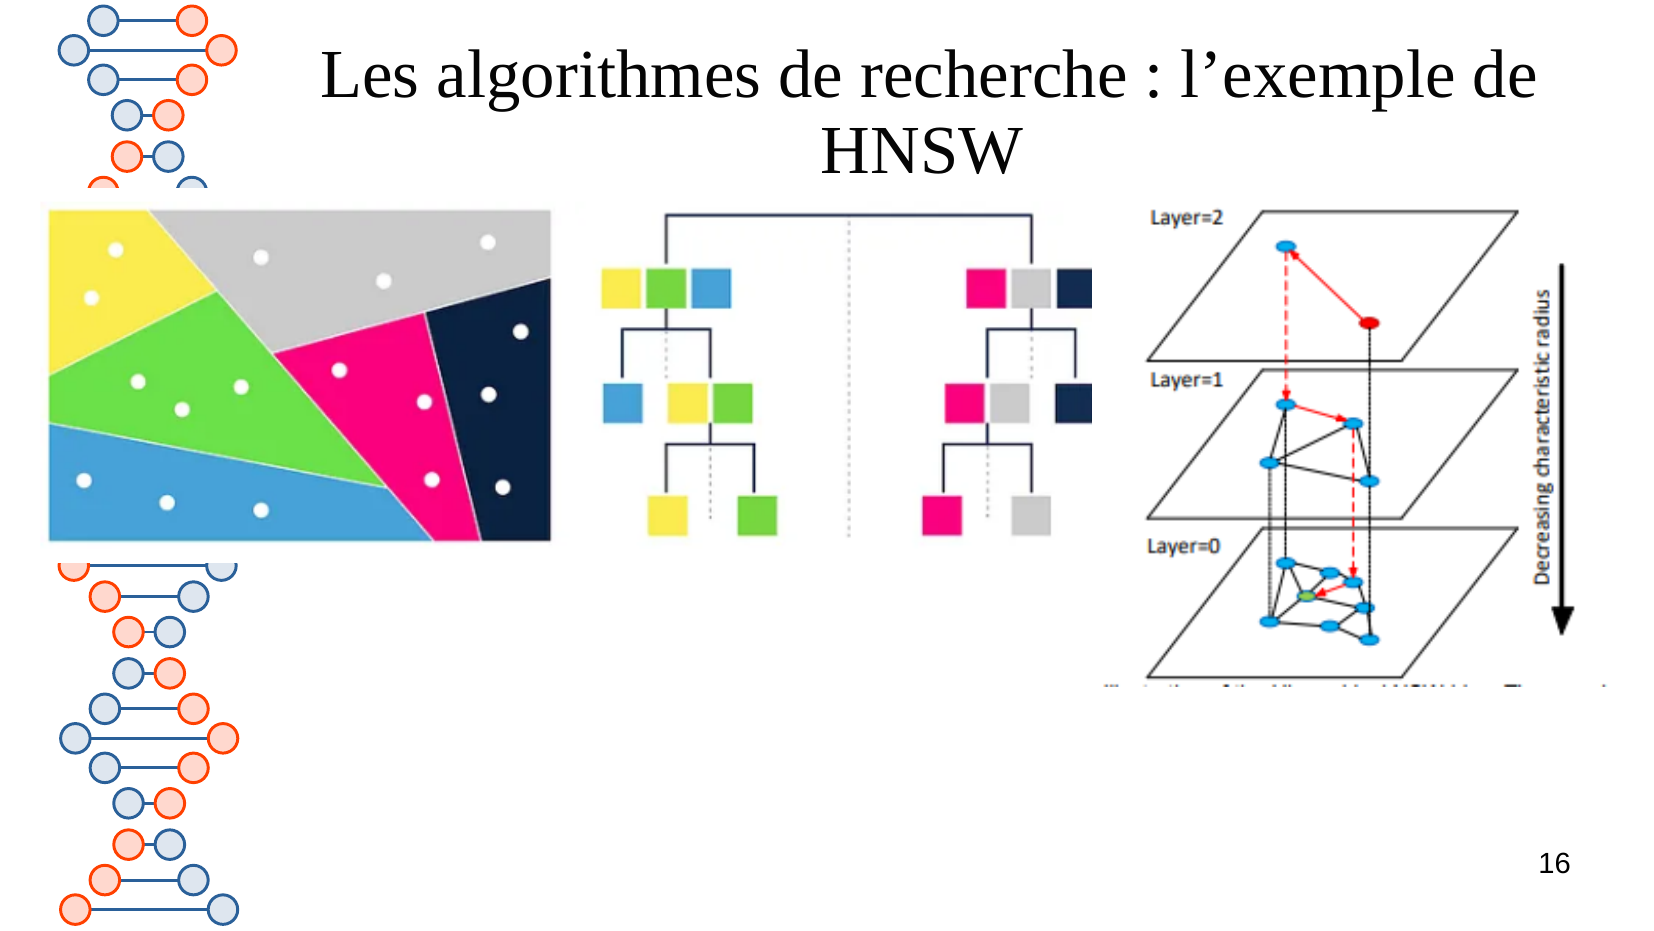

# Les algorithmes de recherche : l’exemple de HNSW
16